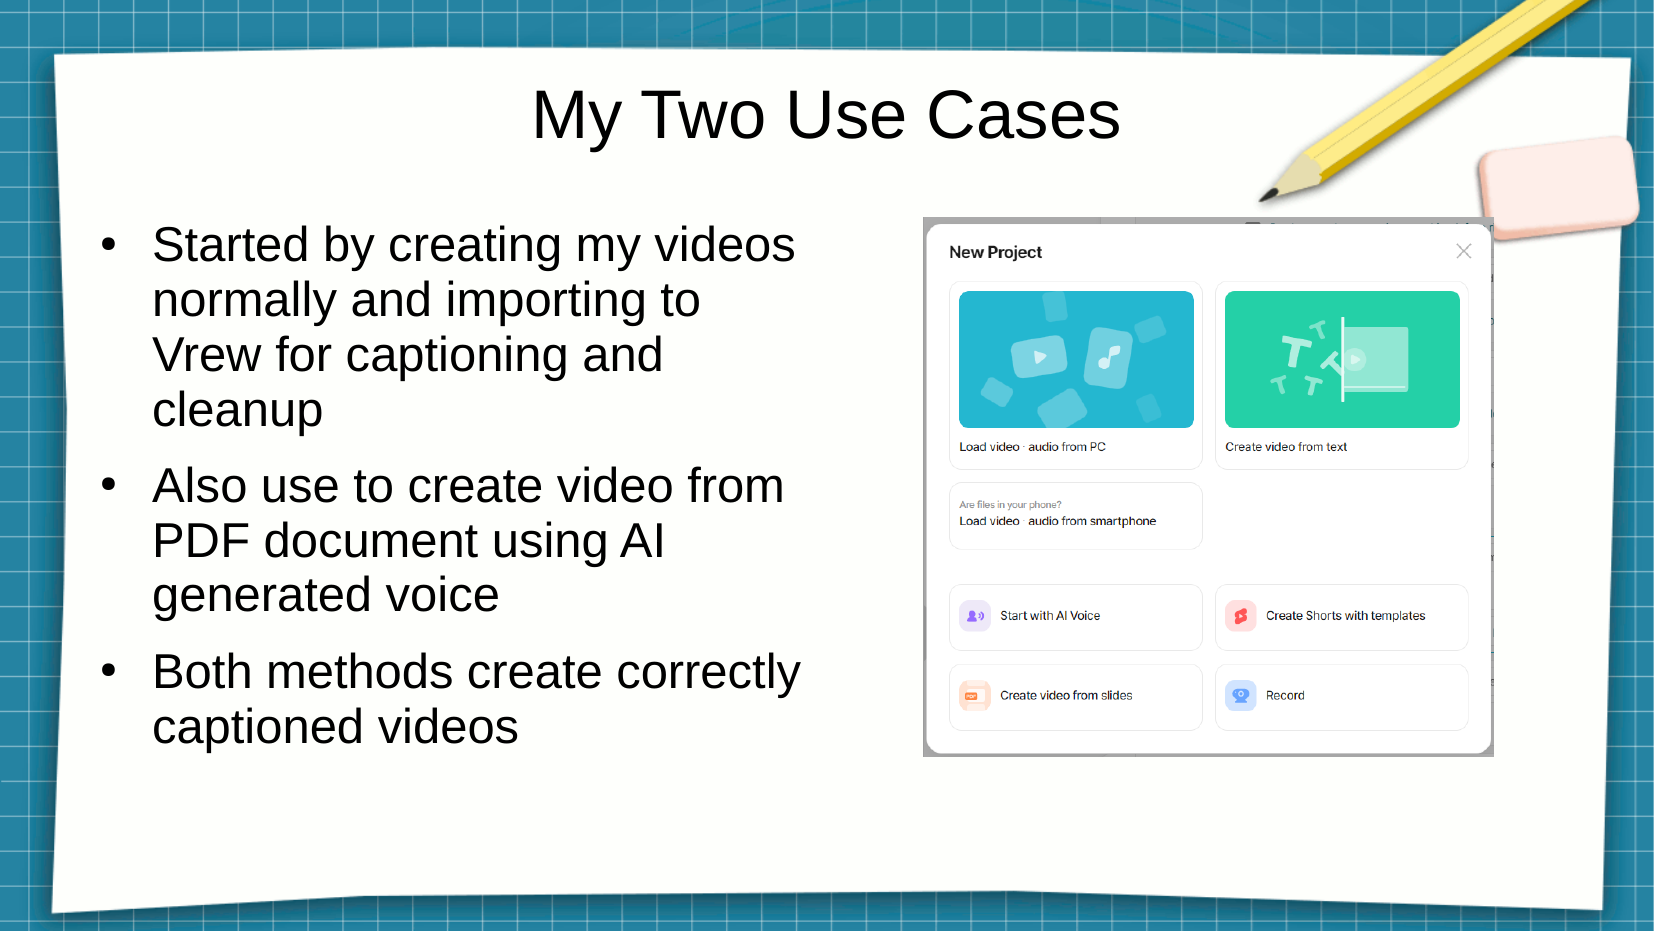

# My Two Use Cases
Started by creating my videos normally and importing to Vrew for captioning and cleanup
Also use to create video from PDF document using AI generated voice
Both methods create correctly captioned videos